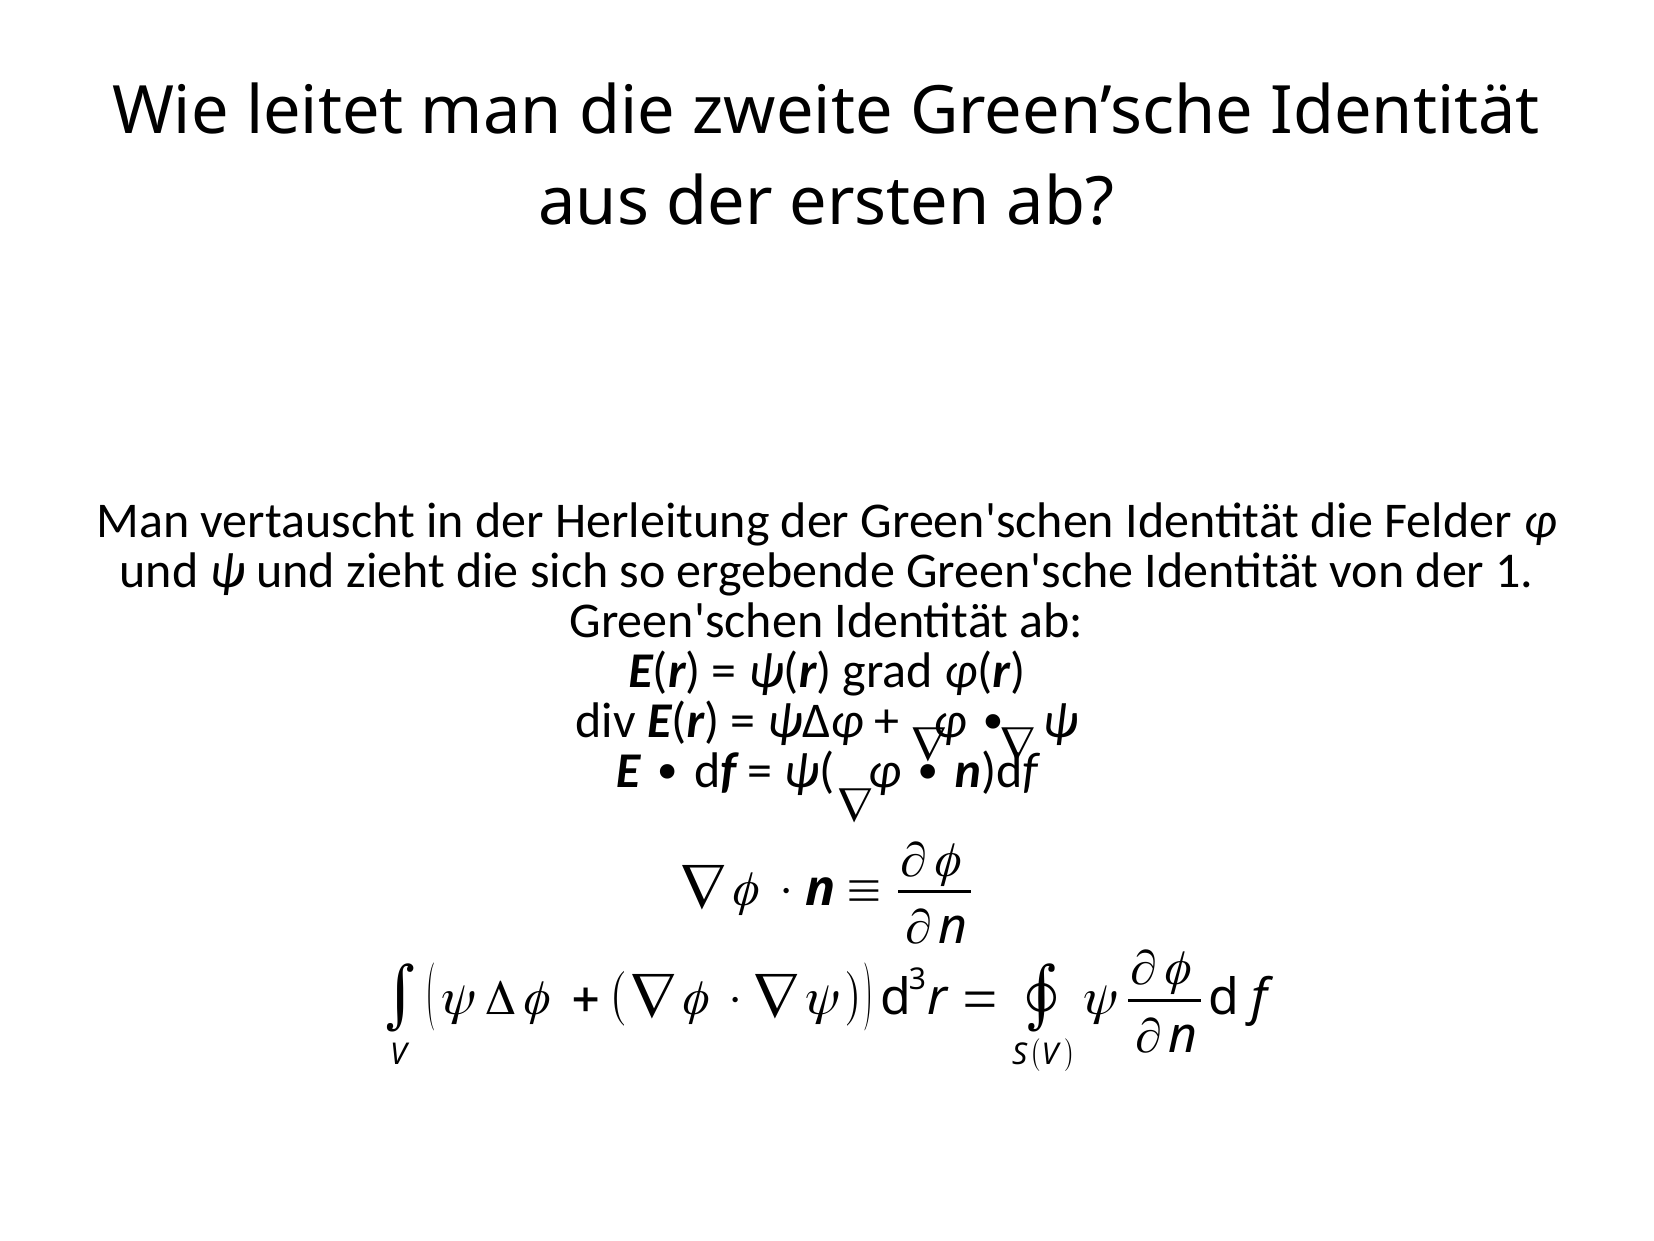

# Wie leitet man die zweite Green’sche Identität aus der ersten ab?
Man vertauscht in der Herleitung der Green'schen Identität die Felder φ und ψ und zieht die sich so ergebende Green'sche Identität von der 1. Green'schen Identität ab:
E(r) = ψ(r) grad φ(r)
div E(r) = ψ∆φ +   φ ∙   ψ
E ∙ df = ψ(   φ ∙ n)df